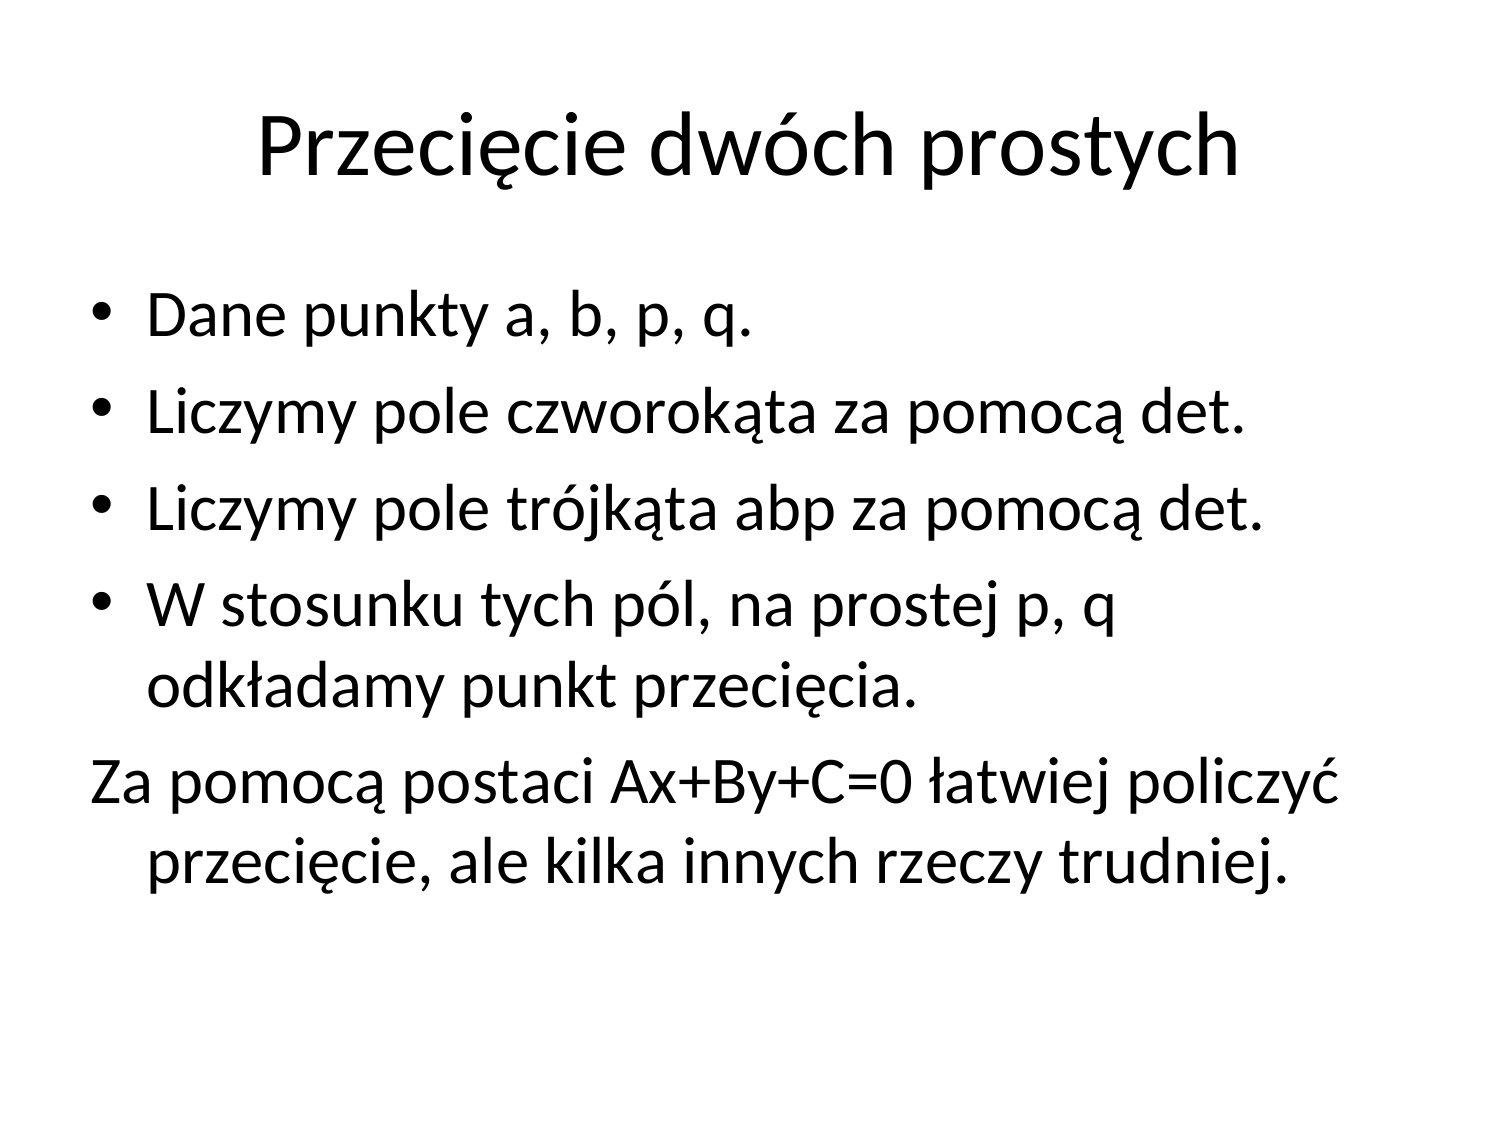

# Przecięcie dwóch prostych
Dane punkty a, b, p, q.
Liczymy pole czworokąta za pomocą det.
Liczymy pole trójkąta abp za pomocą det.
W stosunku tych pól, na prostej p, q odkładamy punkt przecięcia.
Za pomocą postaci Ax+By+C=0 łatwiej policzyć przecięcie, ale kilka innych rzeczy trudniej.